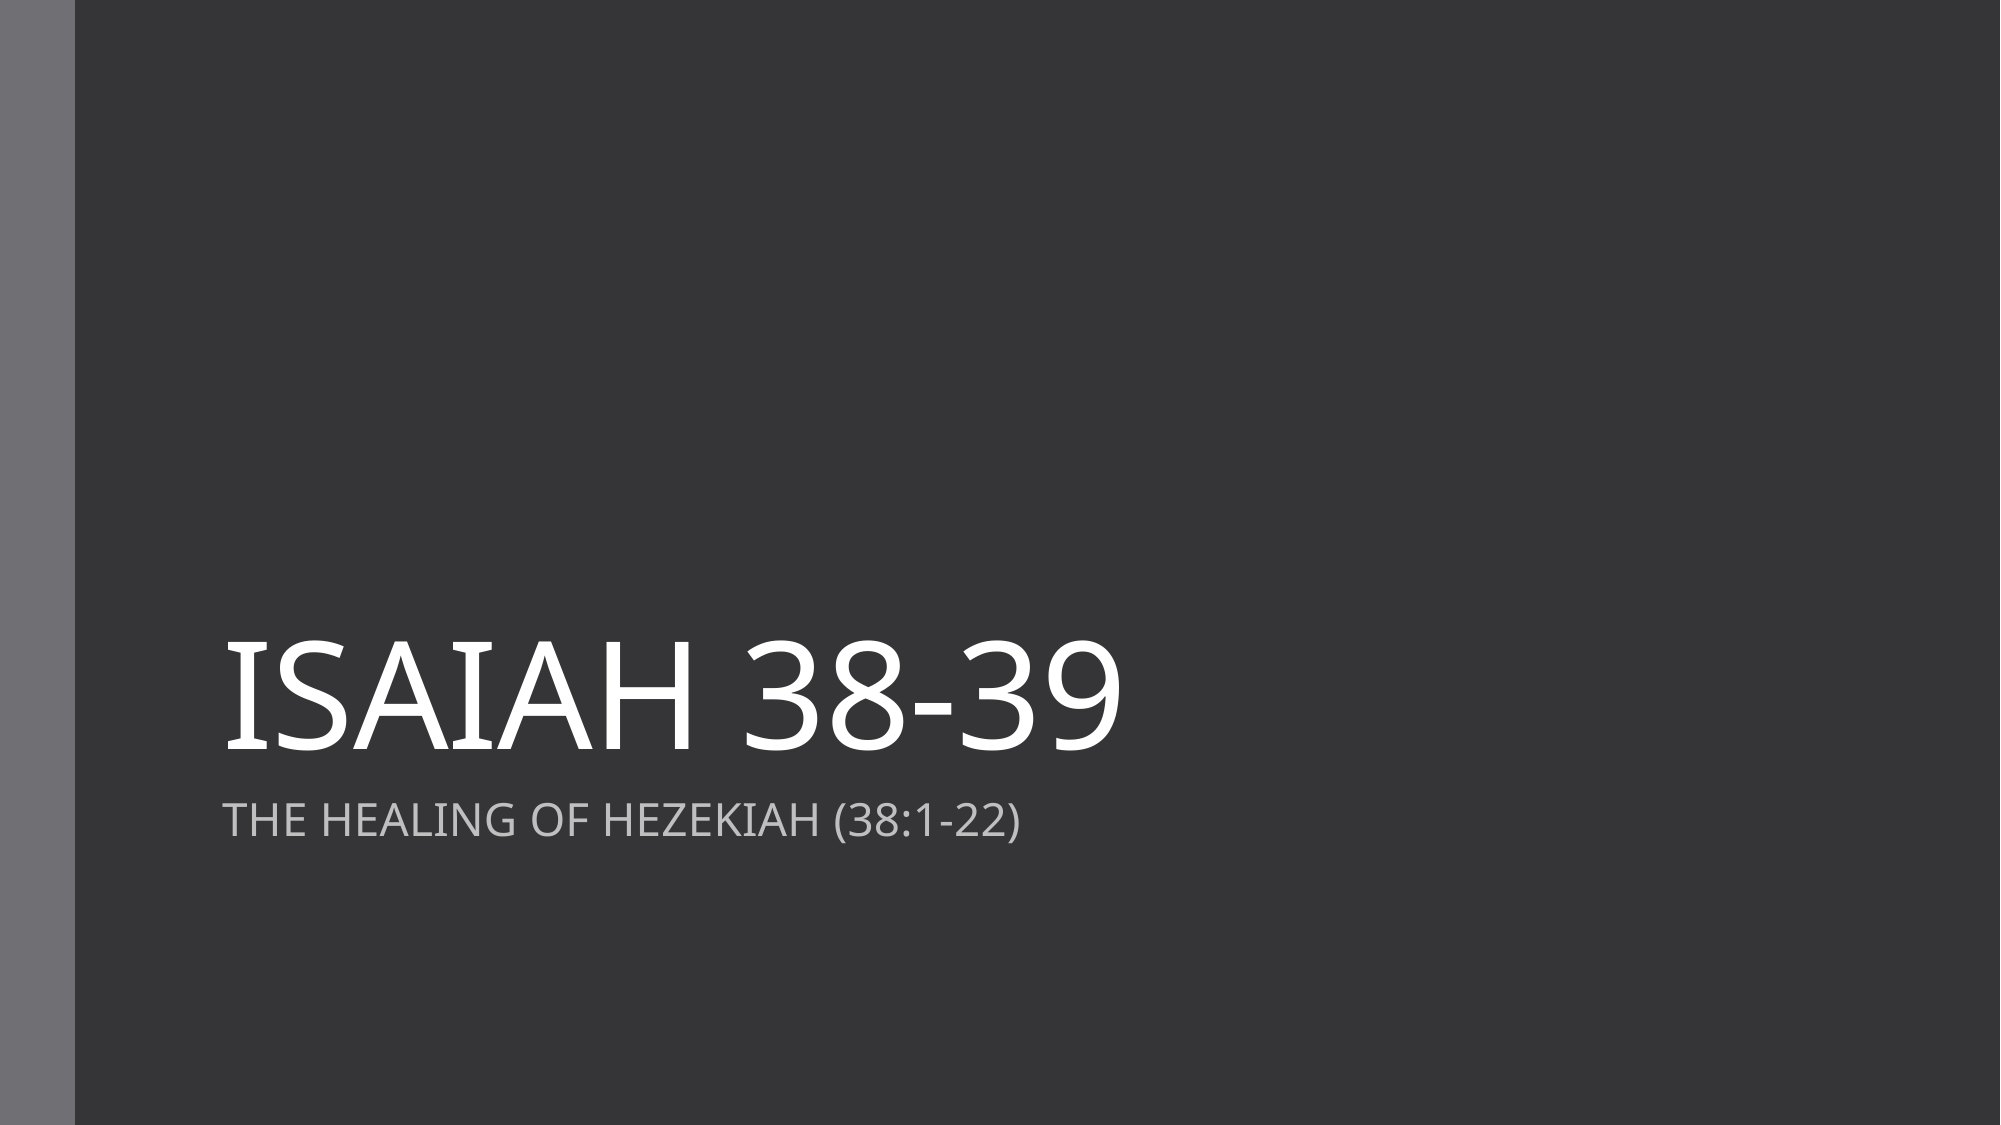

# ISAIAH 38-39
THE HEALING OF HEZEKIAH (38:1-22)